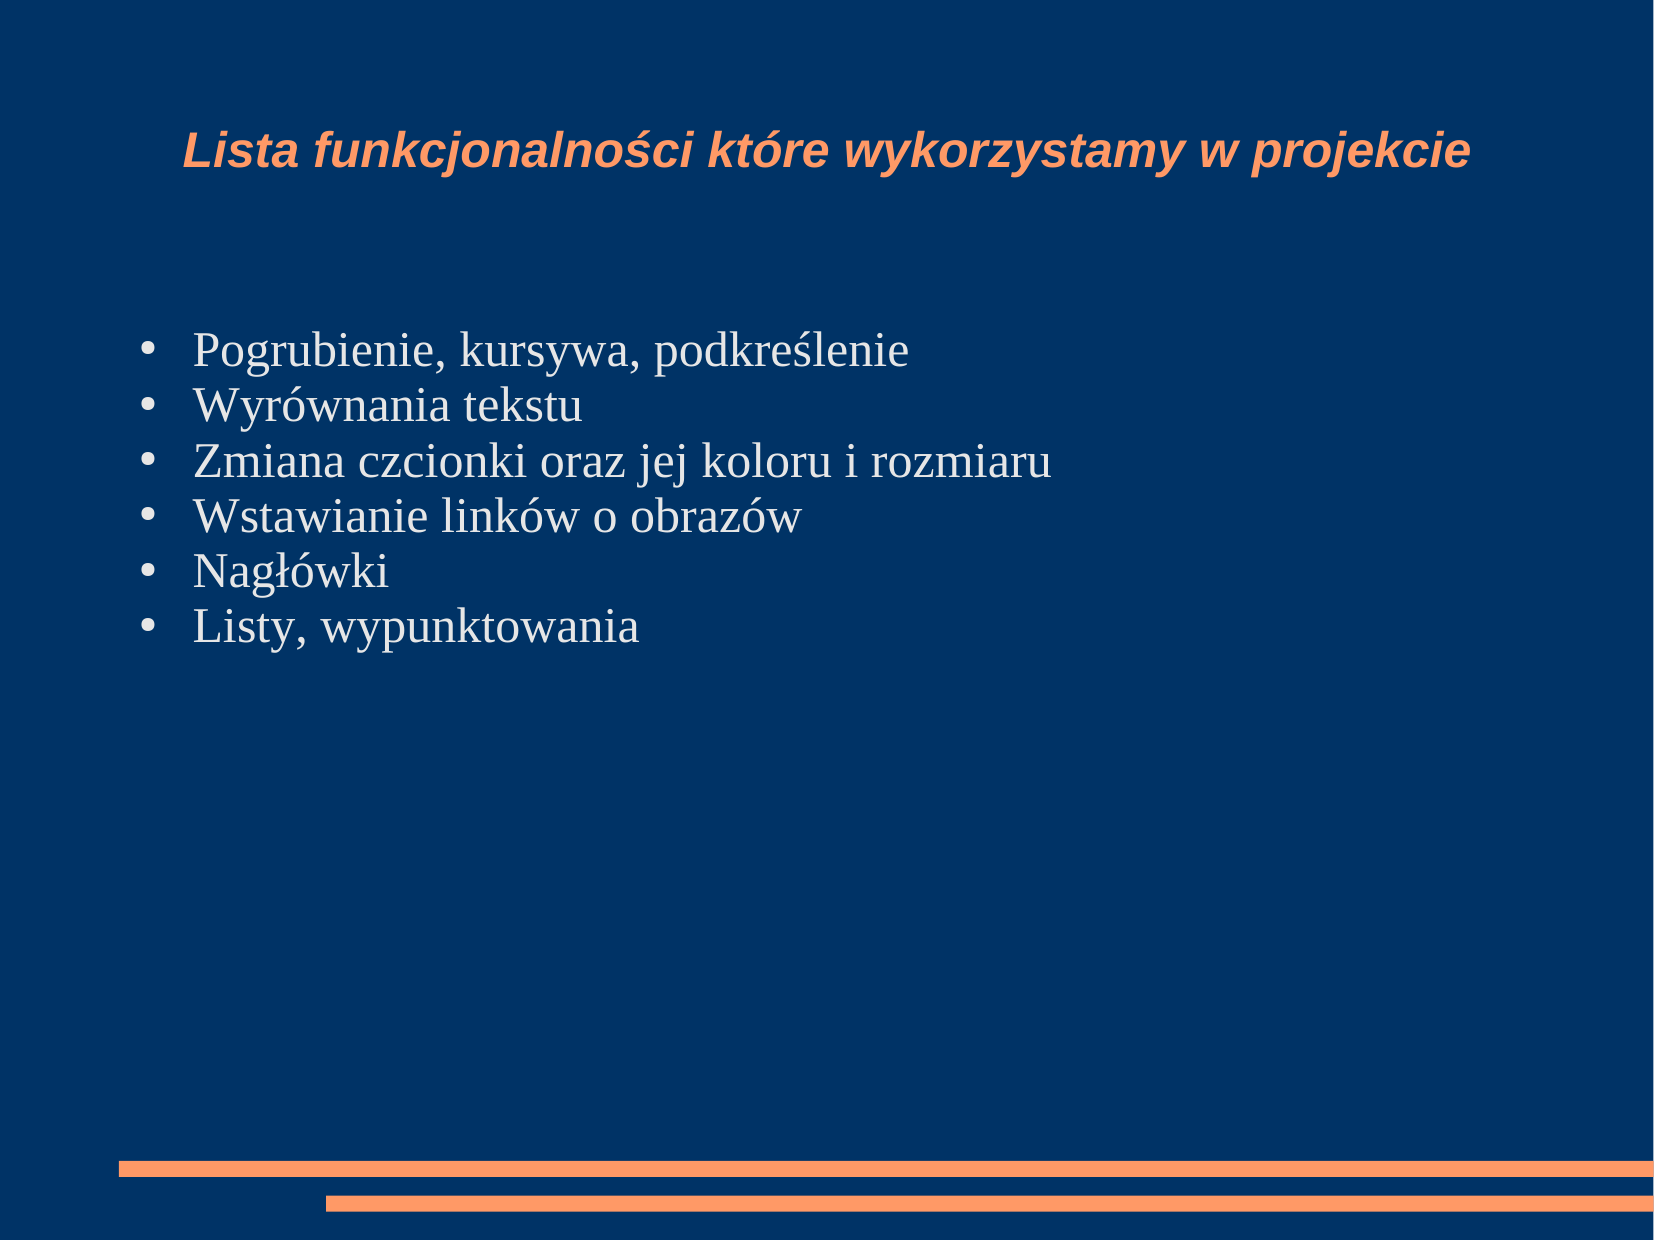

# Lista funkcjonalności które wykorzystamy w projekcie
Pogrubienie, kursywa, podkreślenie
Wyrównania tekstu
Zmiana czcionki oraz jej koloru i rozmiaru
Wstawianie linków o obrazów
Nagłówki
Listy, wypunktowania